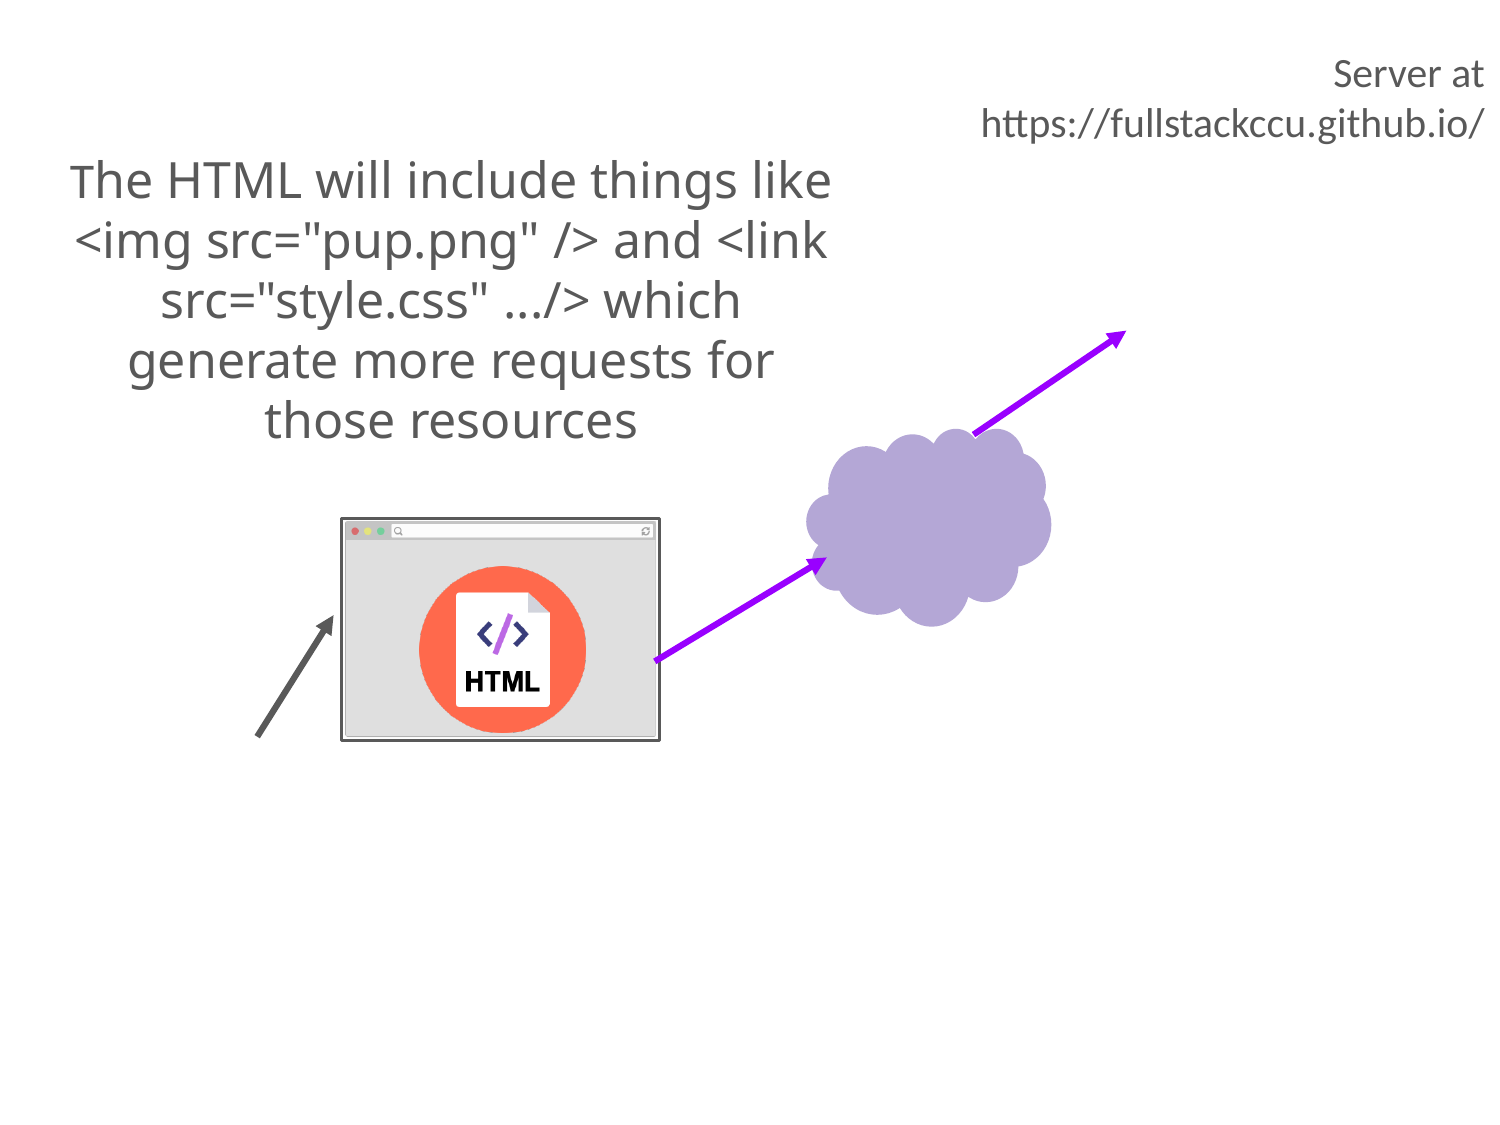

Server at
https://fullstackccu.github.io/
# The HTML will include things like <img src="pup.png" /> and <link src="style.css" .../> which generate more requests for those resources